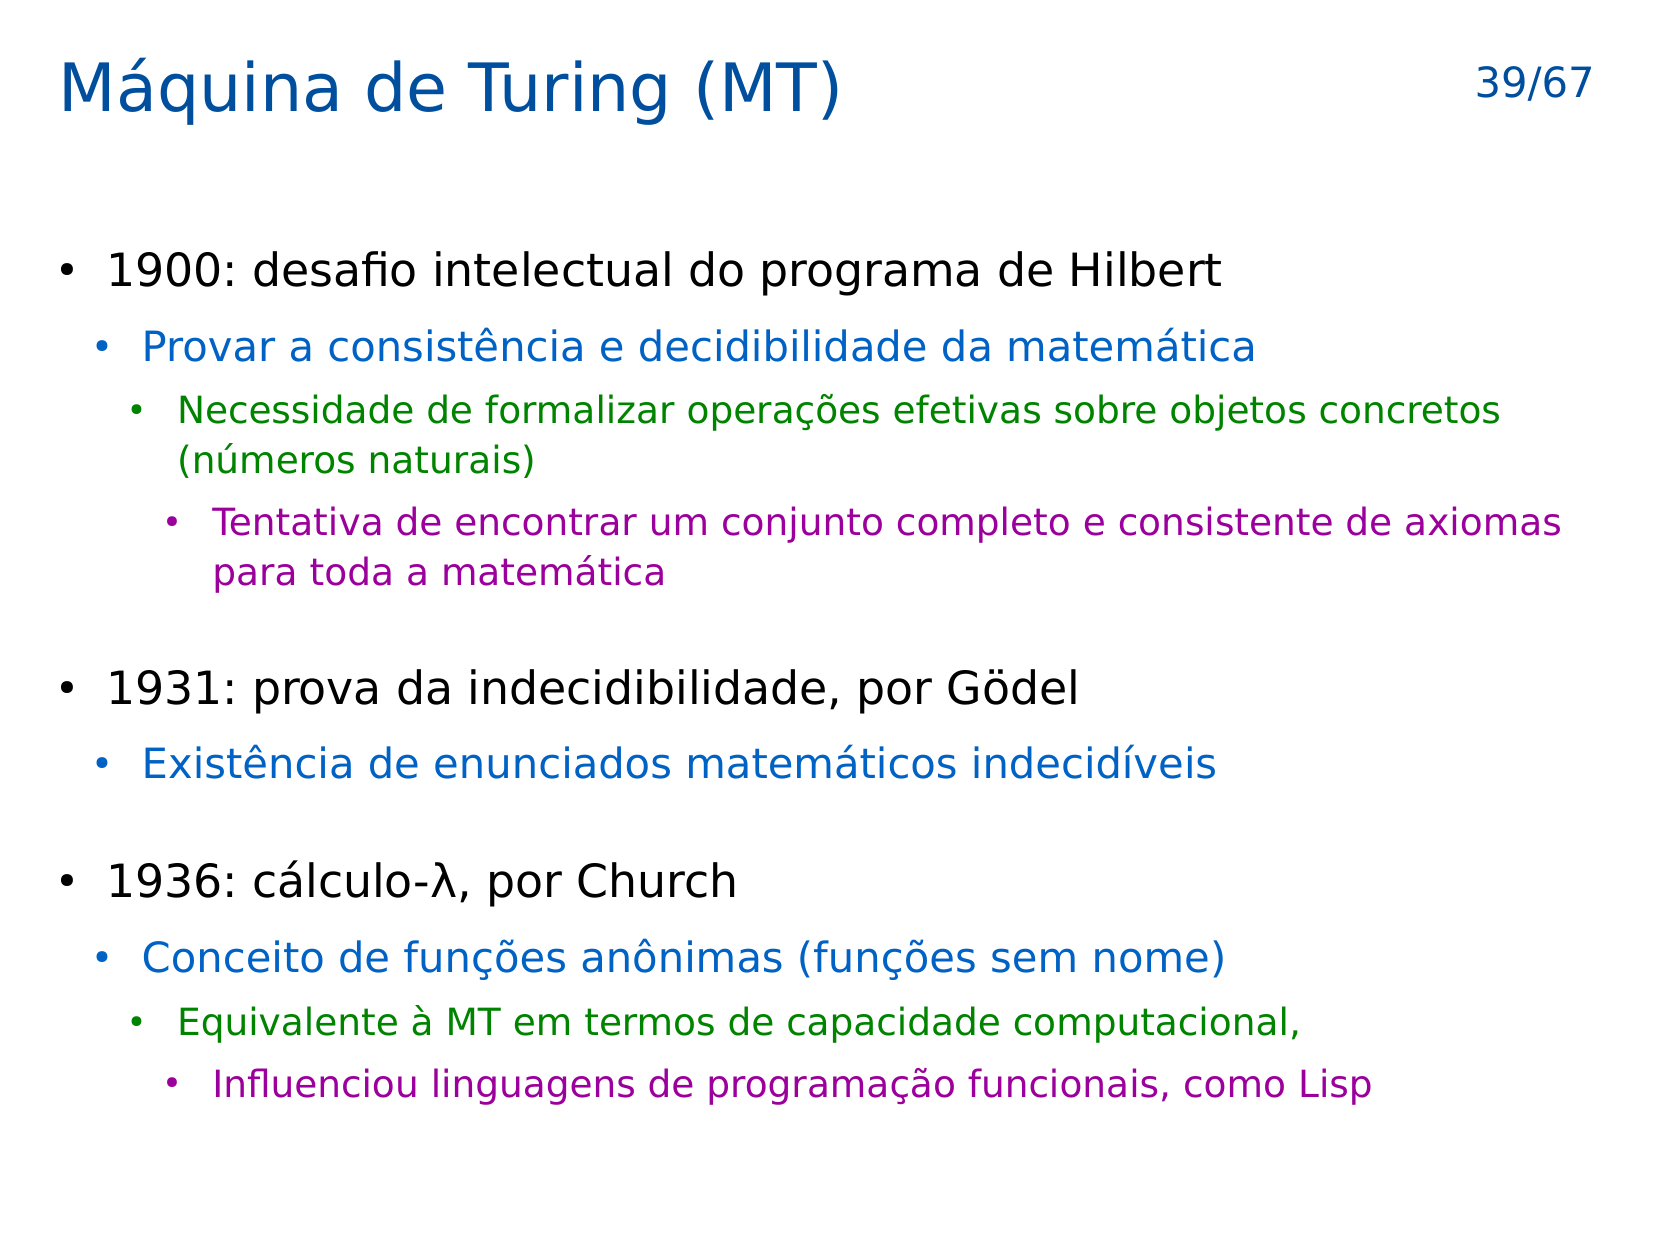

# Máquina de Turing (MT)
39
1900: desafio intelectual do programa de Hilbert
Provar a consistência e decidibilidade da matemática
Necessidade de formalizar operações efetivas sobre objetos concretos (números naturais)
Tentativa de encontrar um conjunto completo e consistente de axiomas para toda a matemática
1931: prova da indecidibilidade, por Gödel
Existência de enunciados matemáticos indecidíveis
1936: cálculo-λ, por Church
Conceito de funções anônimas (funções sem nome)
Equivalente à MT em termos de capacidade computacional,
Influenciou linguagens de programação funcionais, como Lisp